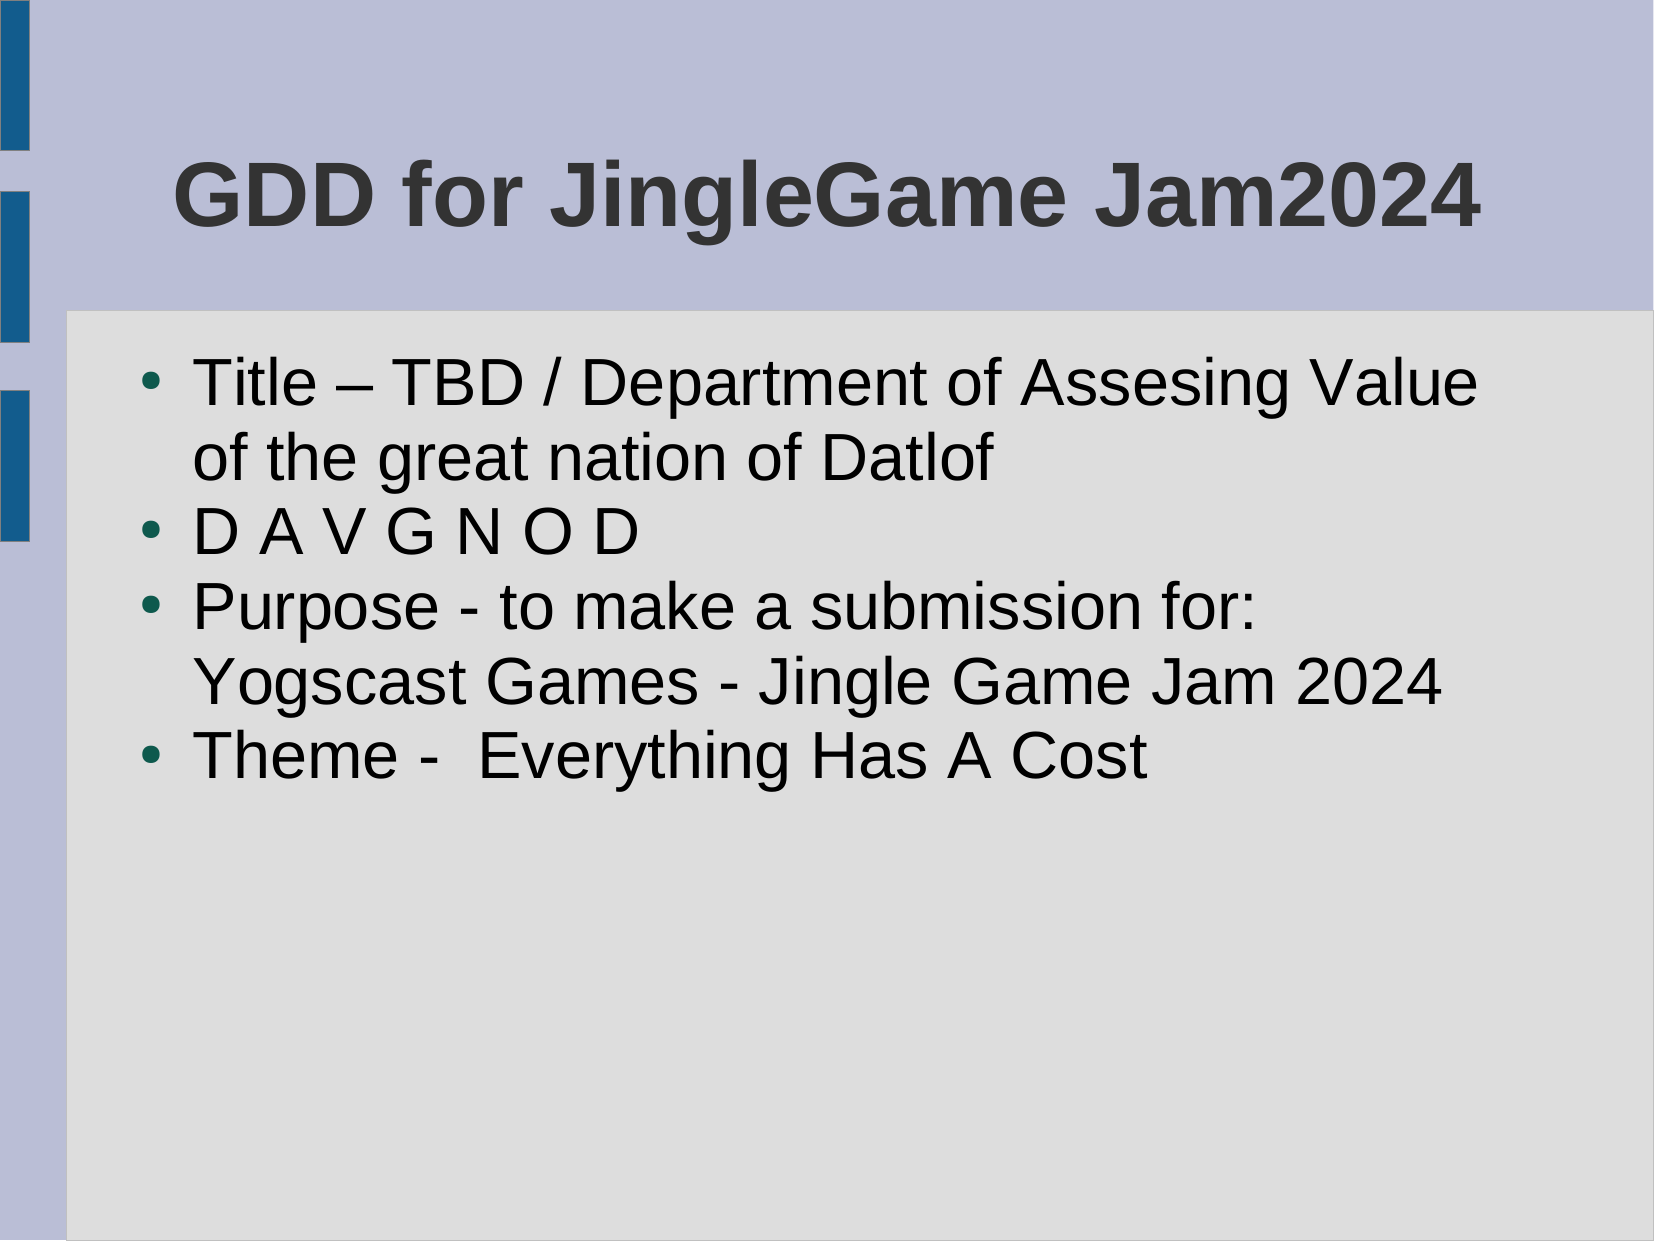

# GDD for JingleGame Jam2024
Title – TBD / Department of Assesing Value
of the great nation of Datlof
D A V G N O D
Purpose - to make a submission for:
Yogscast Games - Jingle Game Jam 2024
Theme - Everything Has A Cost